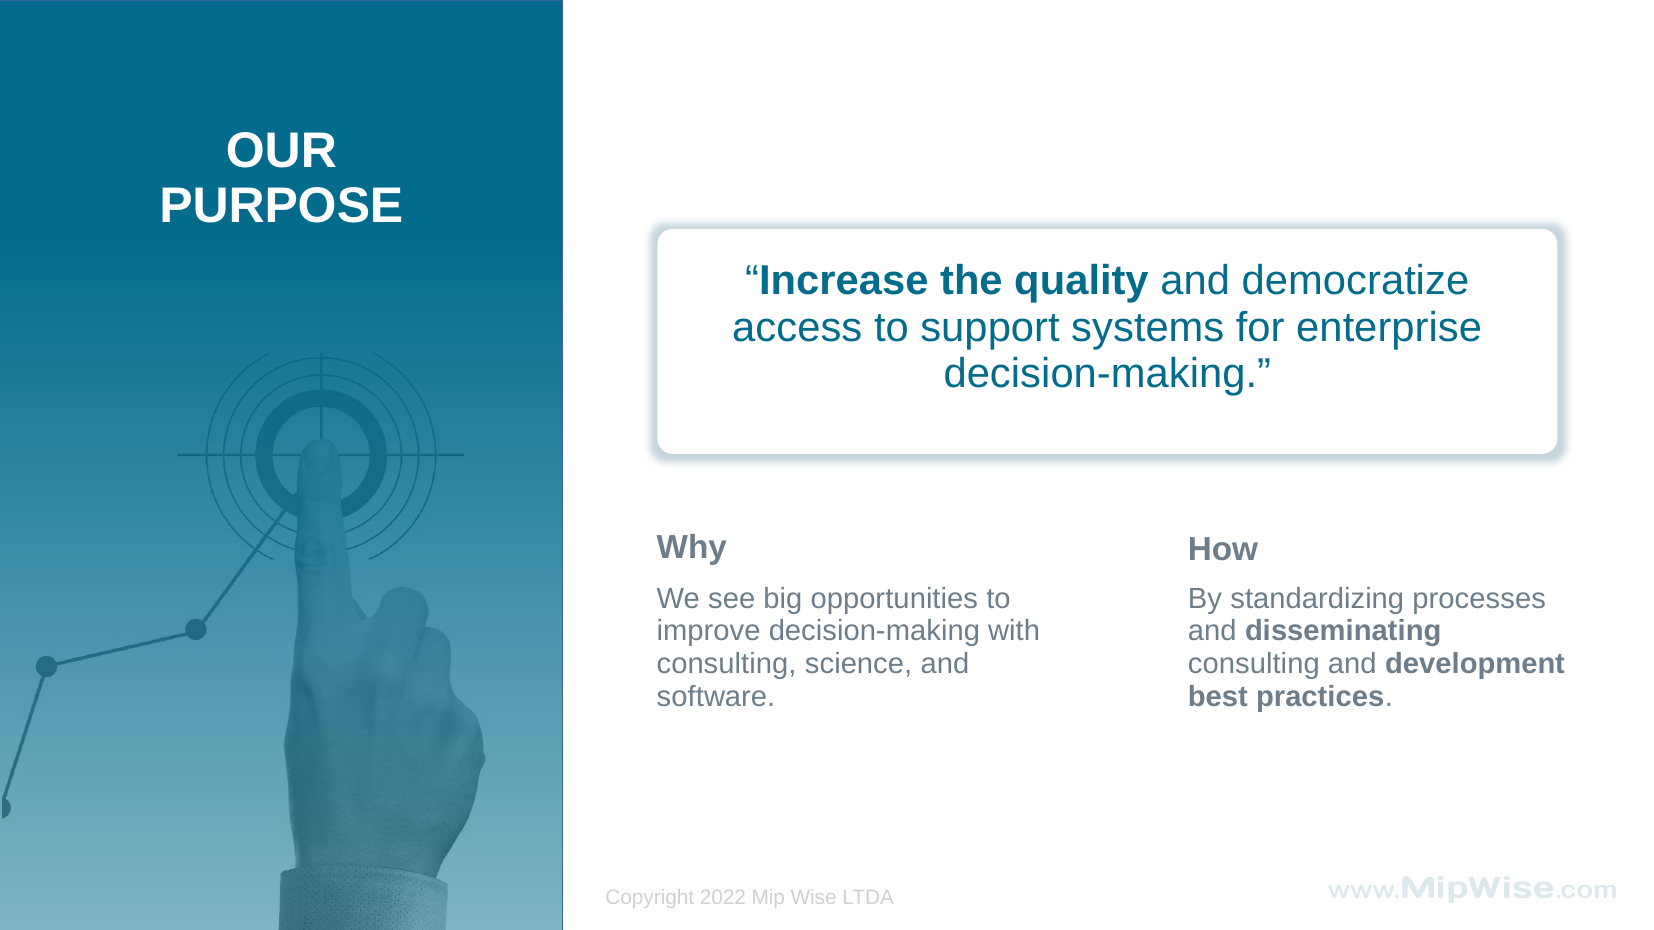

# OUR PURPOSE
“Increase the quality and democratize access to support systems for enterprise decision-making.”
Why
How
We see big opportunities to improve decision-making with consulting, science, and software.
By standardizing processes and disseminating consulting and development best practices.
Copyright 2022 Mip Wise LTDA